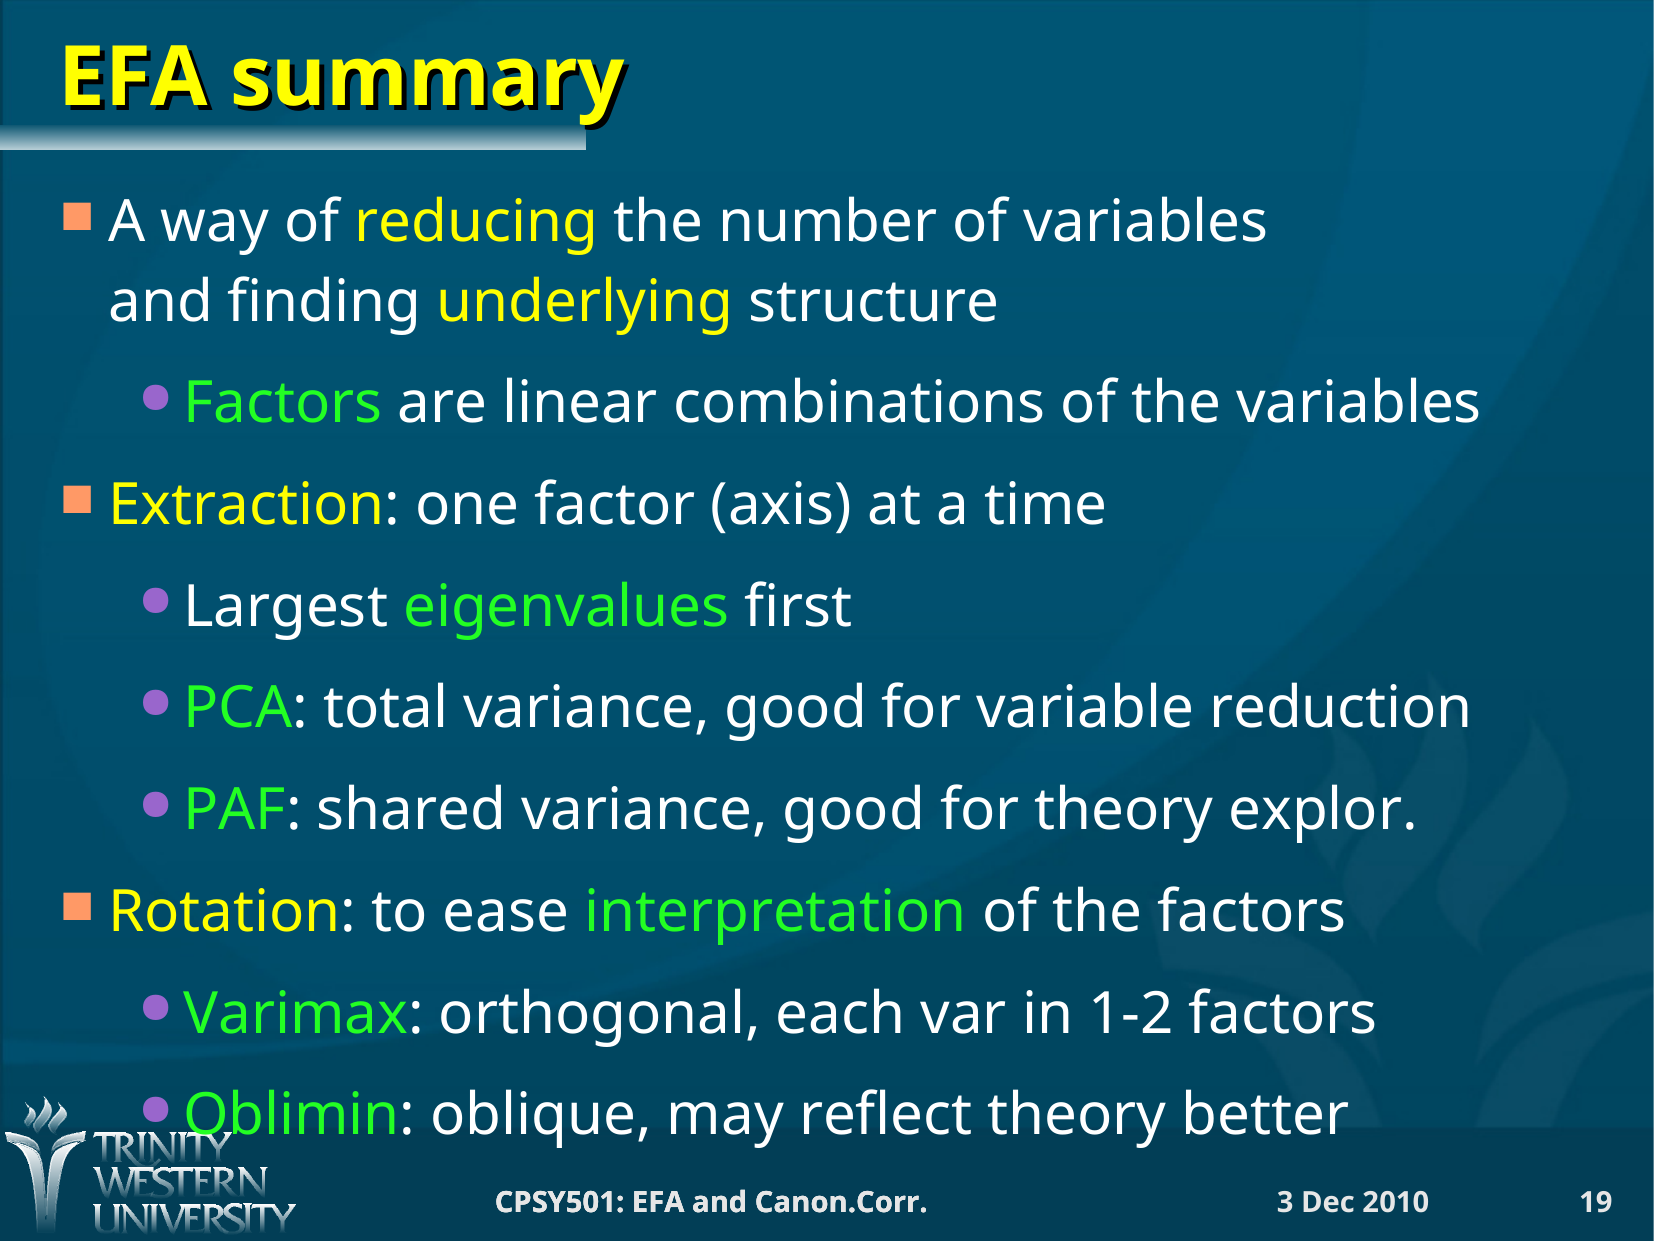

# EFA summary
A way of reducing the number of variables
and finding underlying structure
Factors are linear combinations of the variables
Extraction: one factor (axis) at a time
Largest eigenvalues first
PCA: total variance, good for variable reduction
PAF: shared variance, good for theory explor.
Rotation: to ease interpretation of the factors
Varimax: orthogonal, each var in 1-2 factors
Oblimin: oblique, may reflect theory better
CPSY501: EFA and Canon.Corr.
3 Dec 2010
19